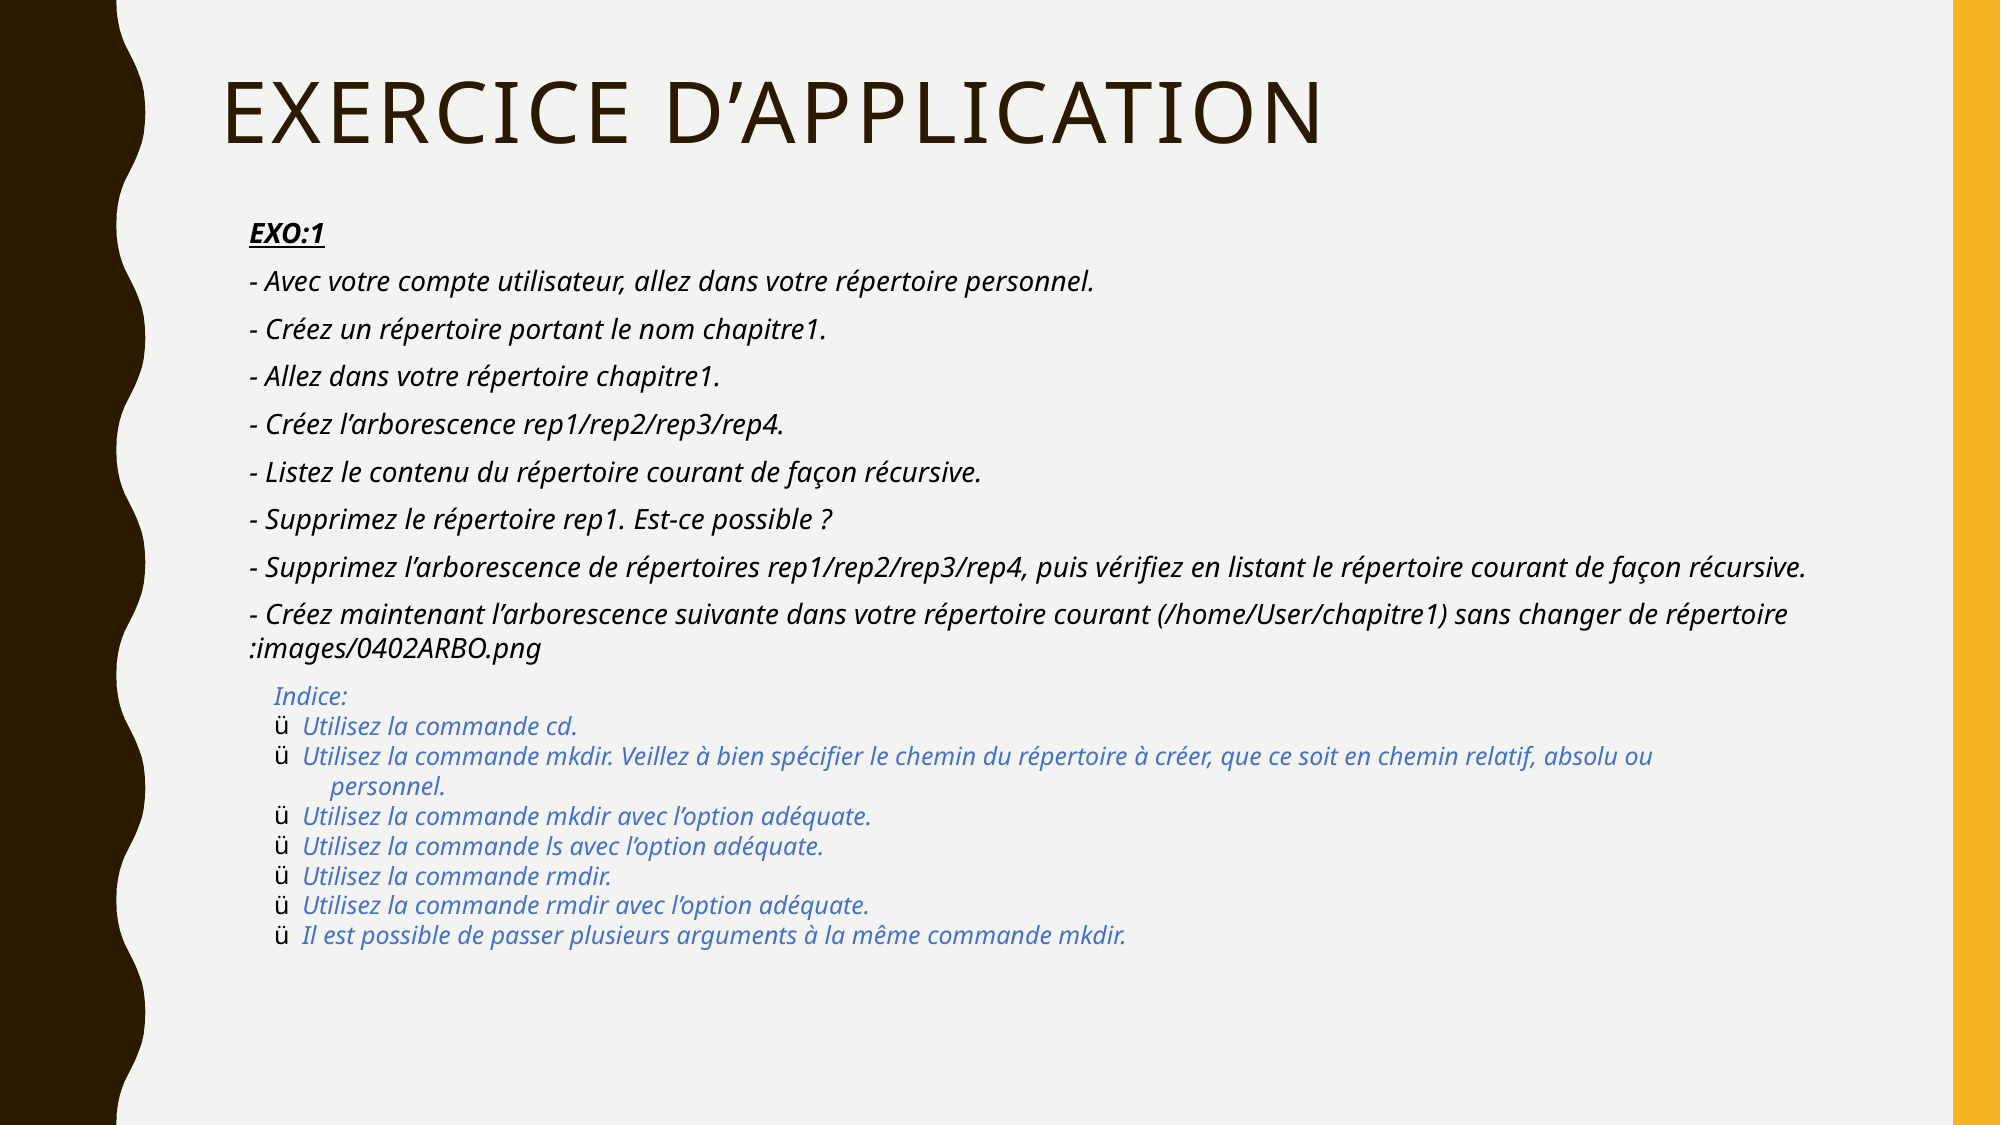

# Exercice d’application
EXO:1
- Avec votre compte utilisateur, allez dans votre répertoire personnel.
- Créez un répertoire portant le nom chapitre1.
- Allez dans votre répertoire chapitre1.
- Créez l’arborescence rep1/rep2/rep3/rep4.
- Listez le contenu du répertoire courant de façon récursive.
- Supprimez le répertoire rep1. Est-ce possible ?
- Supprimez l’arborescence de répertoires rep1/rep2/rep3/rep4, puis vérifiez en listant le répertoire courant de façon récursive.
- Créez maintenant l’arborescence suivante dans votre répertoire courant (/home/User/chapitre1) sans changer de répertoire :images/0402ARBO.png
Indice:
Utilisez la commande cd.
Utilisez la commande mkdir. Veillez à bien spécifier le chemin du répertoire à créer, que ce soit en chemin relatif, absolu ou personnel.
Utilisez la commande mkdir avec l’option adéquate.
Utilisez la commande ls avec l’option adéquate.
Utilisez la commande rmdir.
Utilisez la commande rmdir avec l’option adéquate.
Il est possible de passer plusieurs arguments à la même commande mkdir.